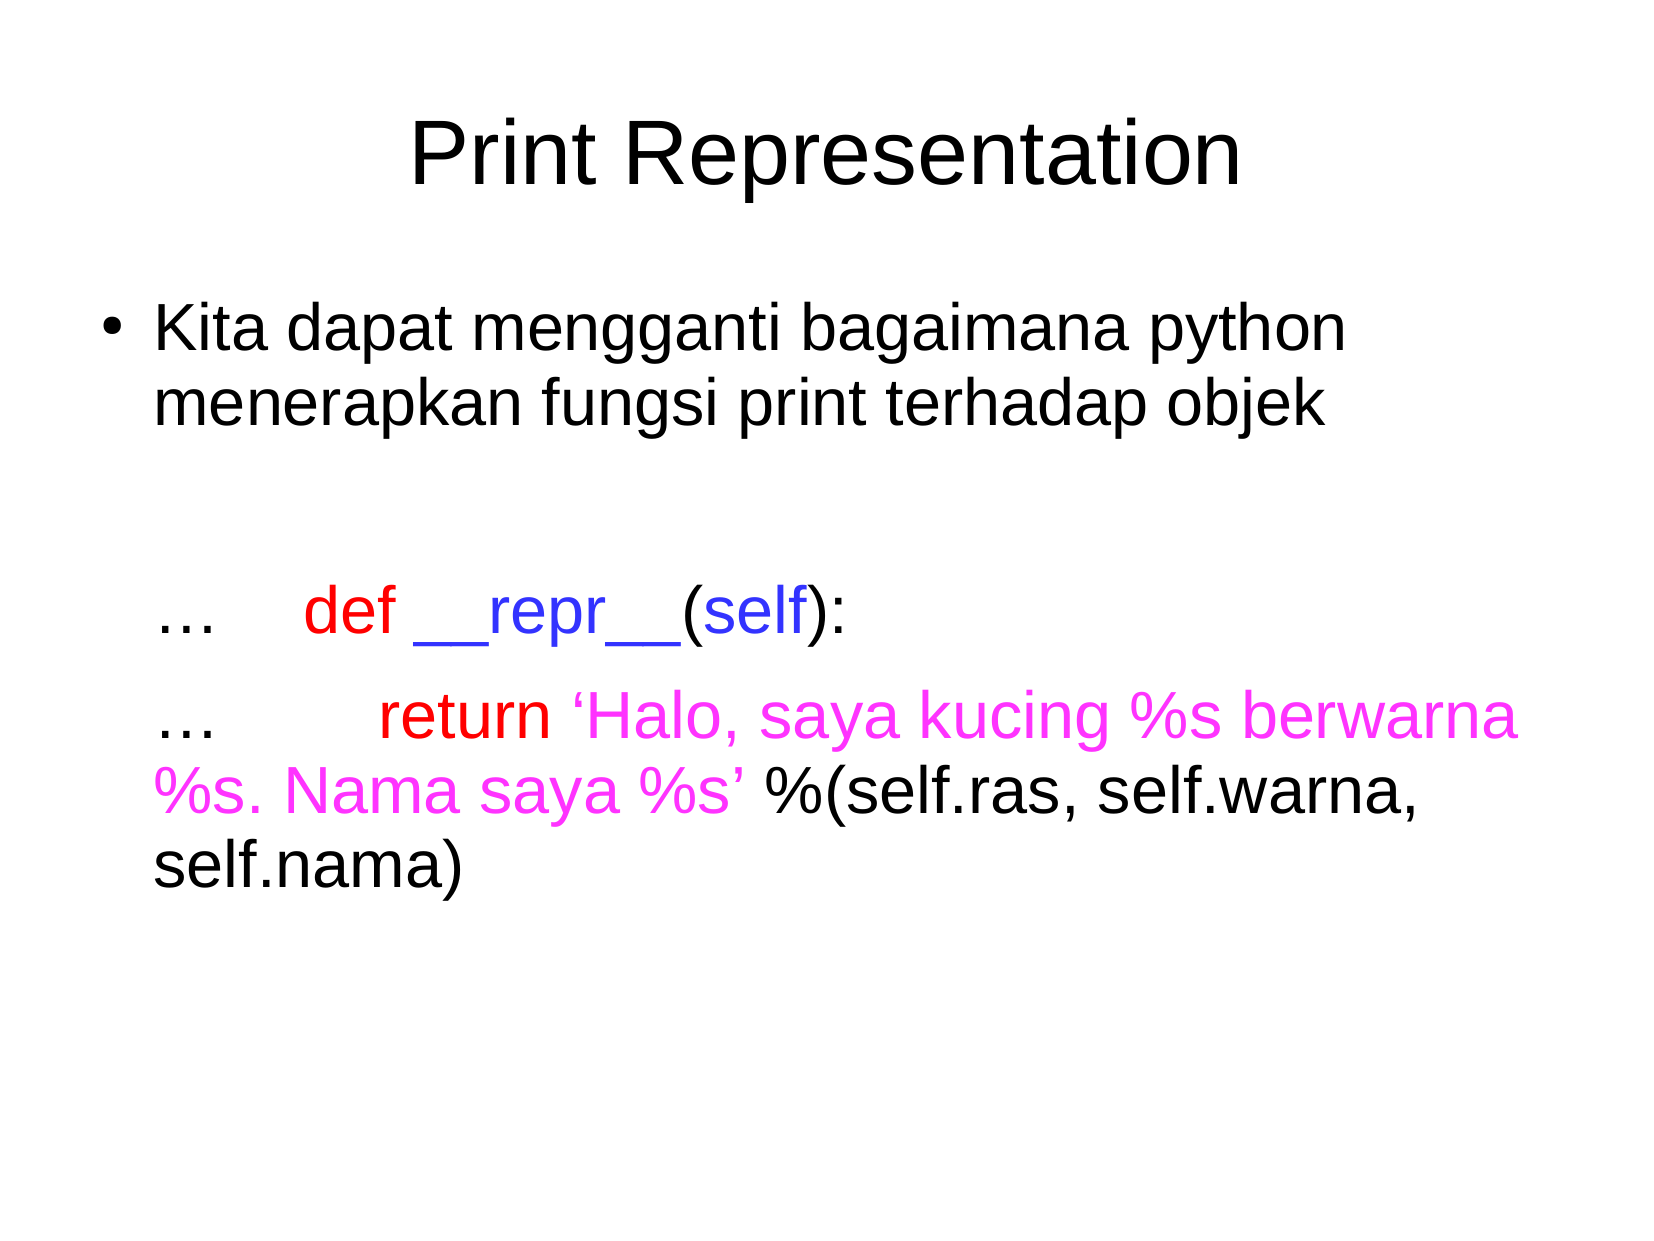

# Print Representation
Kita dapat mengganti bagaimana python menerapkan fungsi print terhadap objek
… 	def __repr__(self):
… 	 	return ‘Halo, saya kucing %s berwarna %s. Nama saya %s’ %(self.ras, self.warna, self.nama)